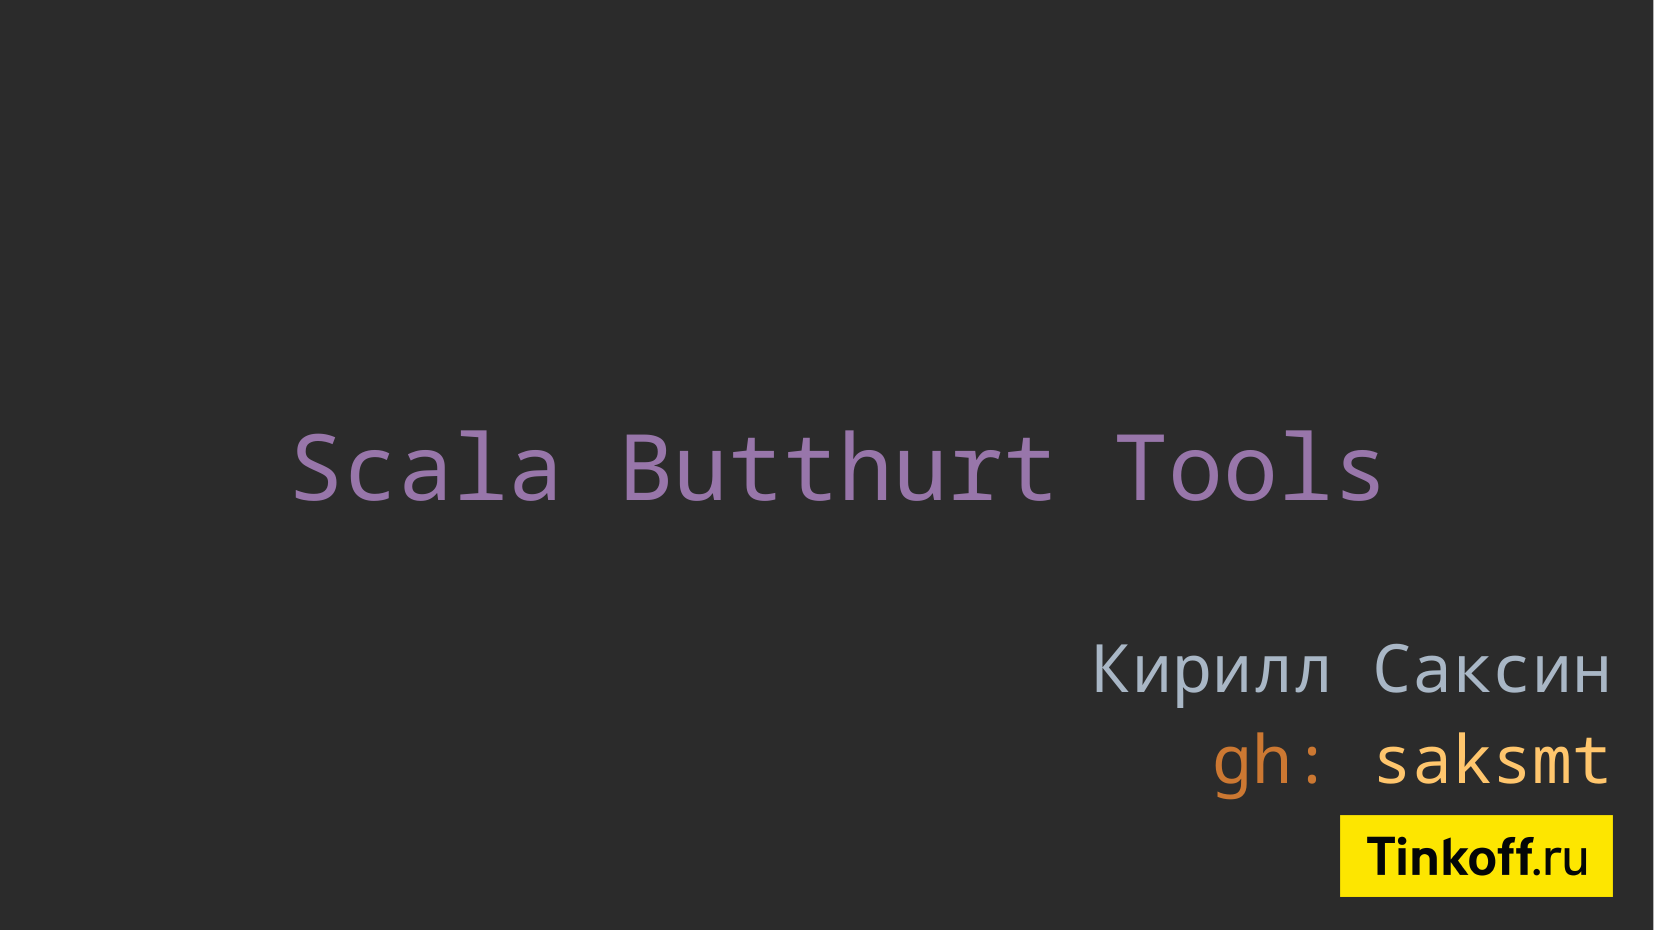

# Scala Butthurt Tools
Кирилл Саксин
gh: saksmt